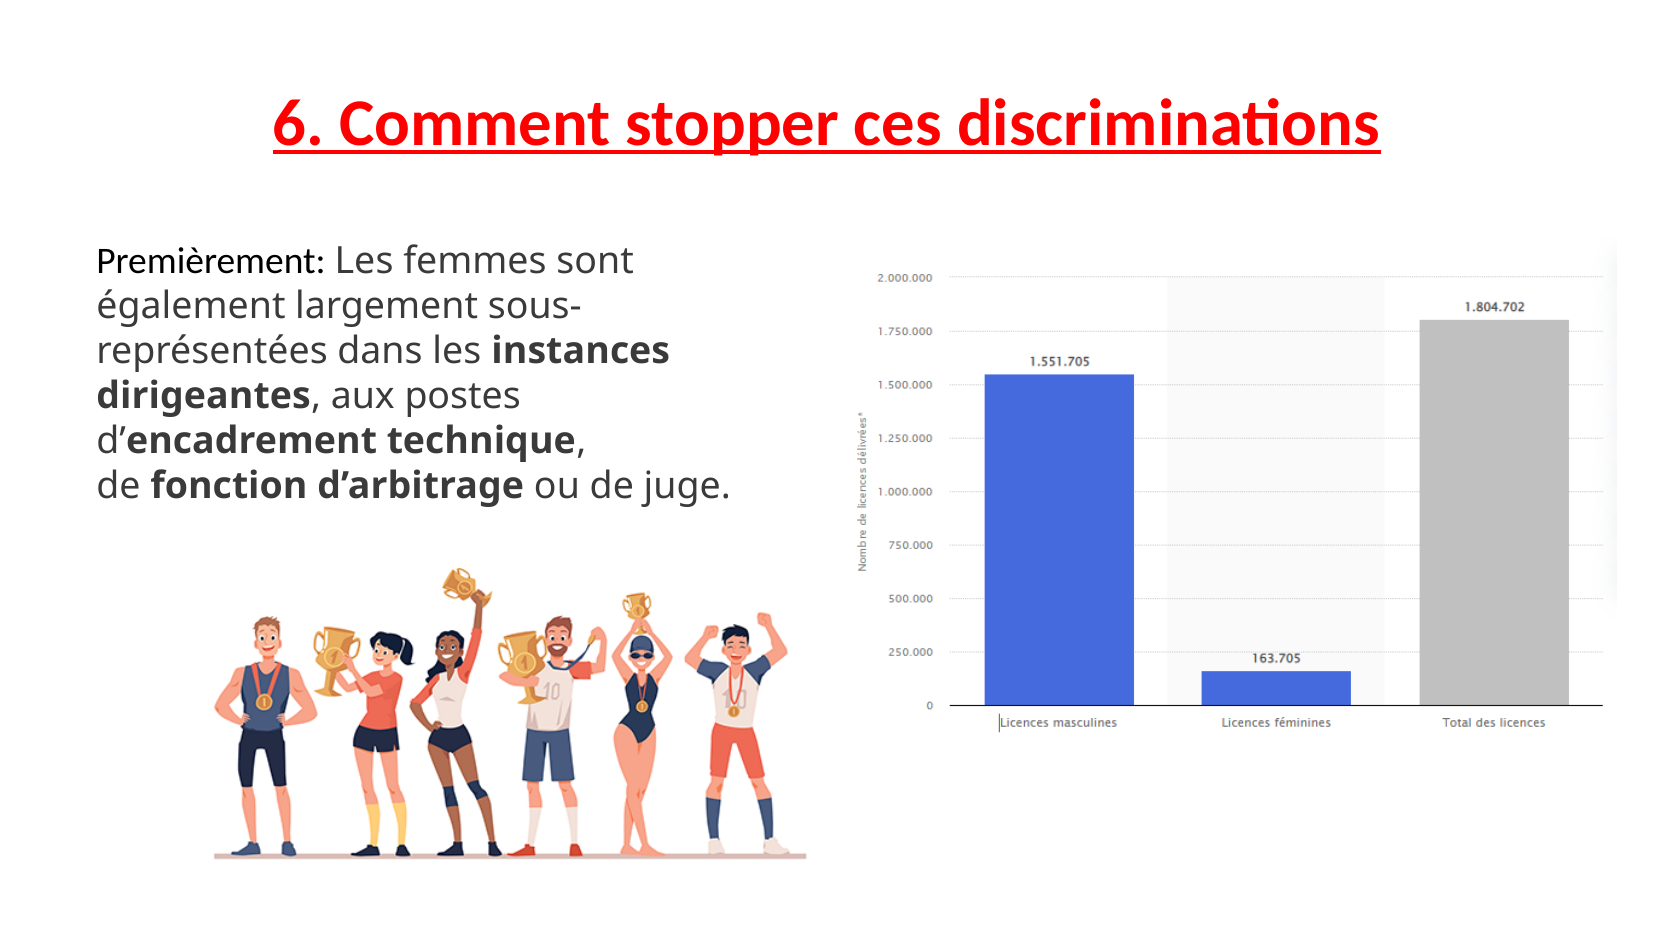

6. Comment stopper ces discriminations
Premièrement: Les femmes sont également largement sous-représentées dans les instances dirigeantes, aux postes d’encadrement technique, de fonction d’arbitrage ou de juge.